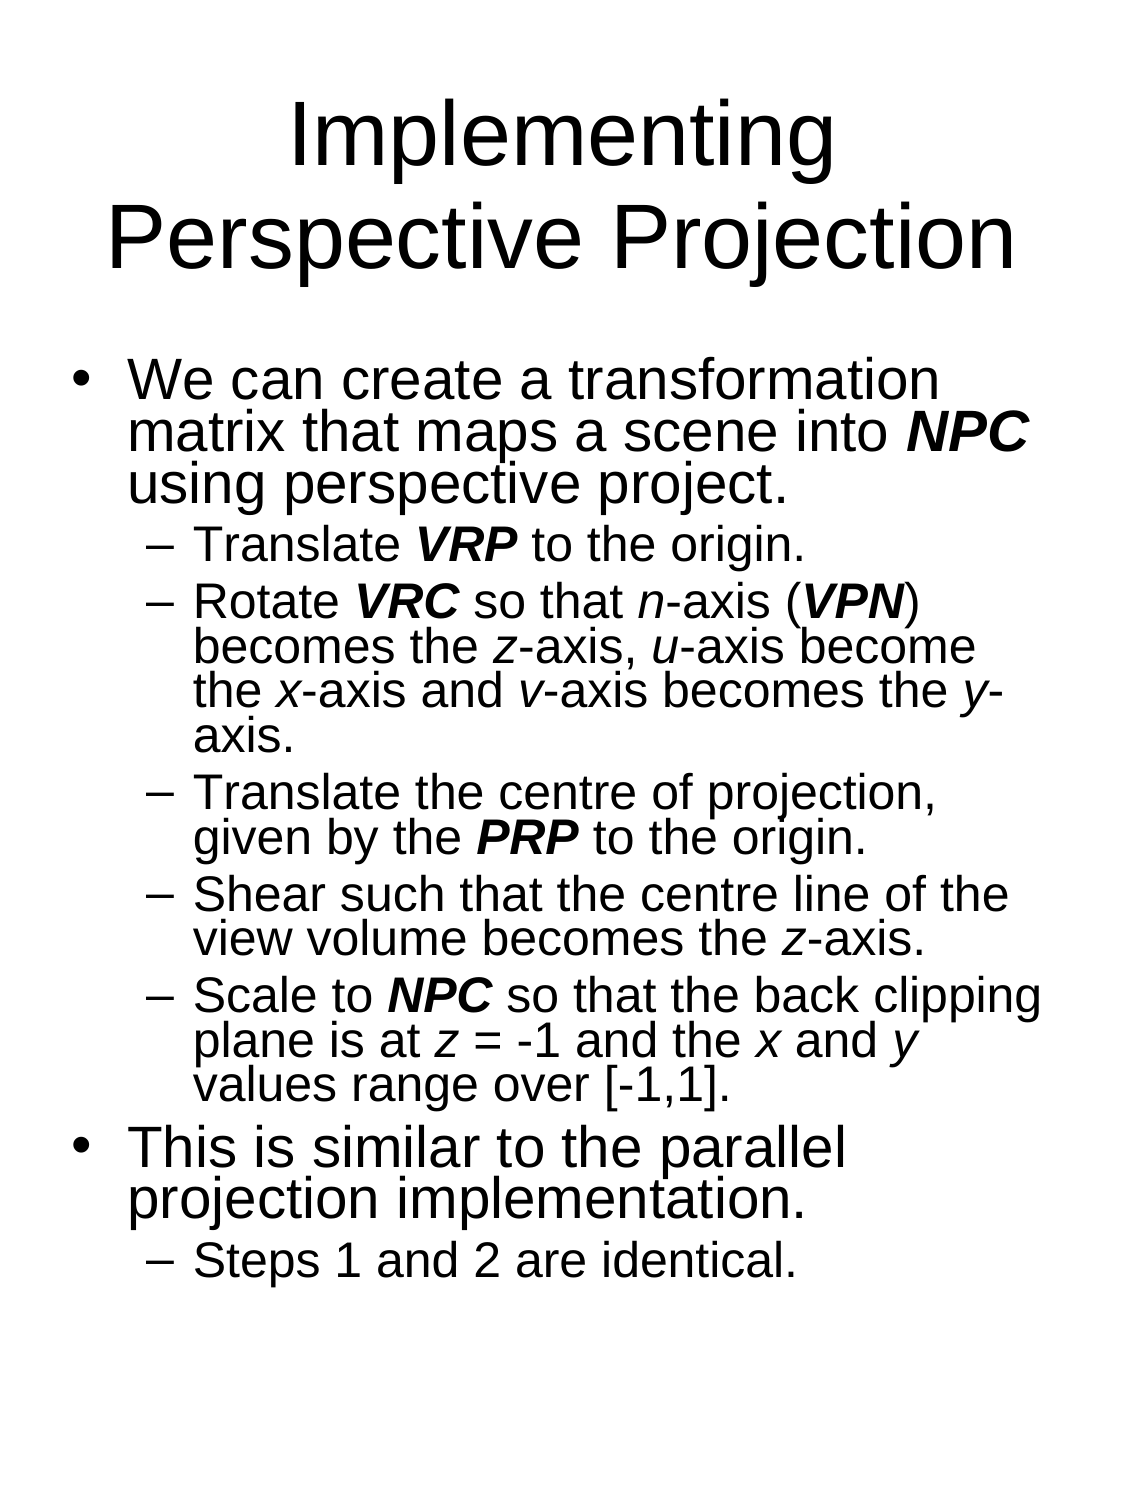

# Implementing Perspective Projection
We can create a transformation matrix that maps a scene into NPC using perspective project.
Translate VRP to the origin.
Rotate VRC so that n-axis (VPN) becomes the z-axis, u-axis become the x-axis and v-axis becomes the y-axis.
Translate the centre of projection, given by the PRP to the origin.
Shear such that the centre line of the view volume becomes the z-axis.
Scale to NPC so that the back clipping plane is at z = -1 and the x and y values range over [-1,1].
This is similar to the parallel projection implementation.
Steps 1 and 2 are identical.